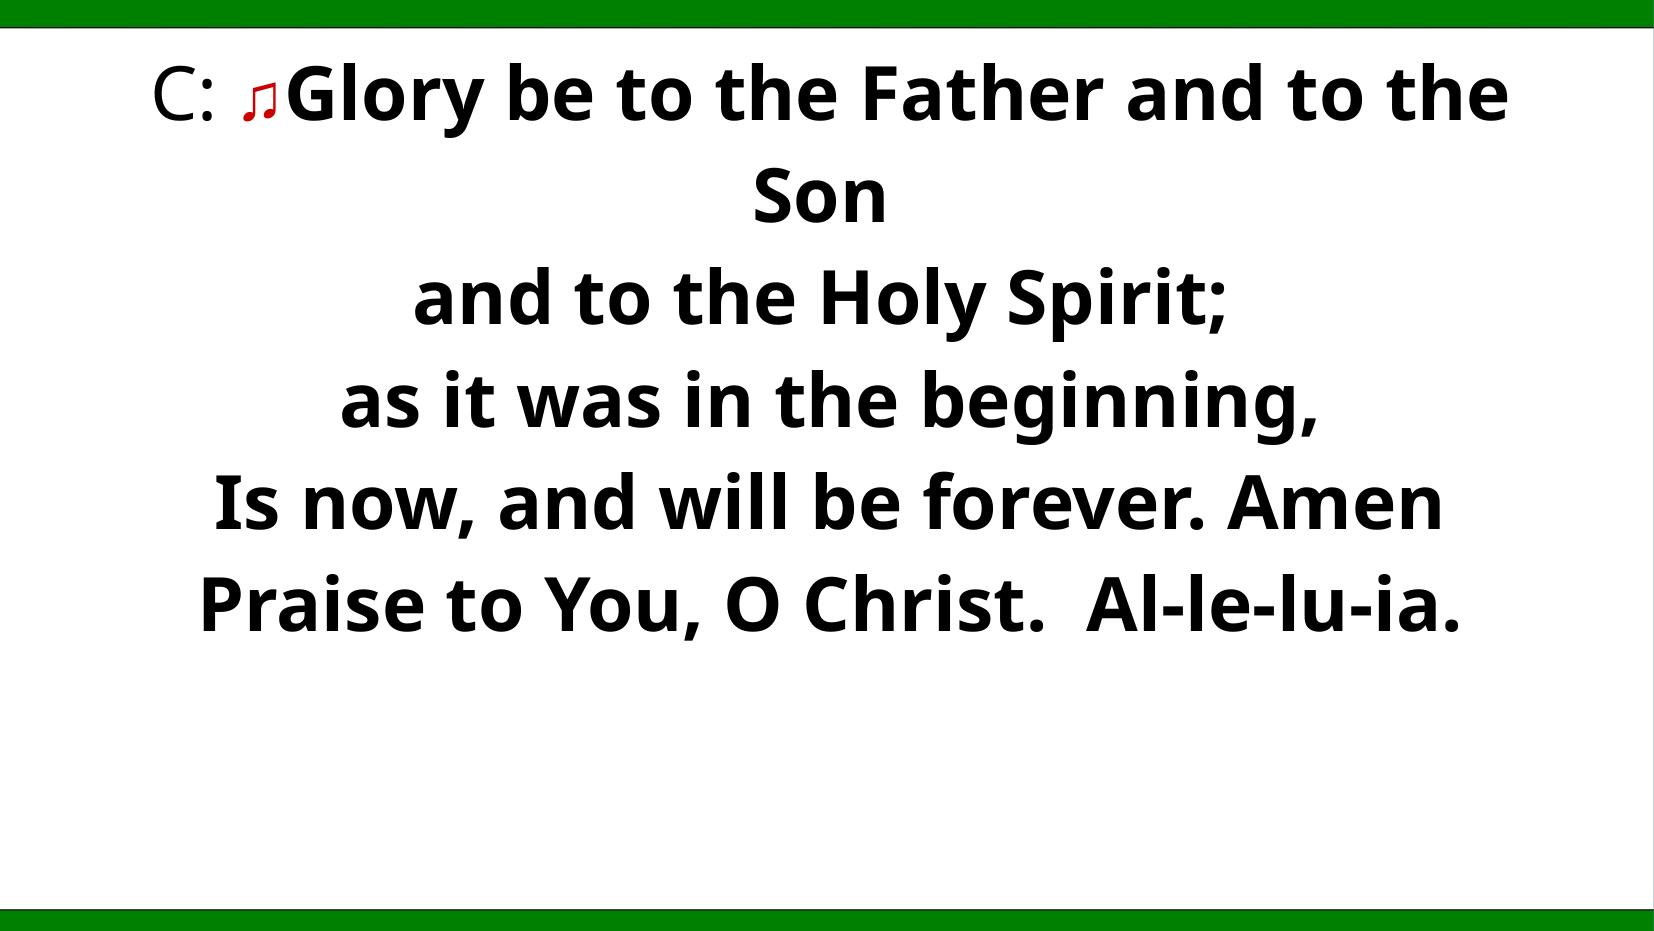

C: ♫Glory be to the Father and to the Son
and to the Holy Spirit;
as it was in the beginning,
Is now, and will be forever. Amen
Praise to You, O Christ. Al-le-lu-ia.